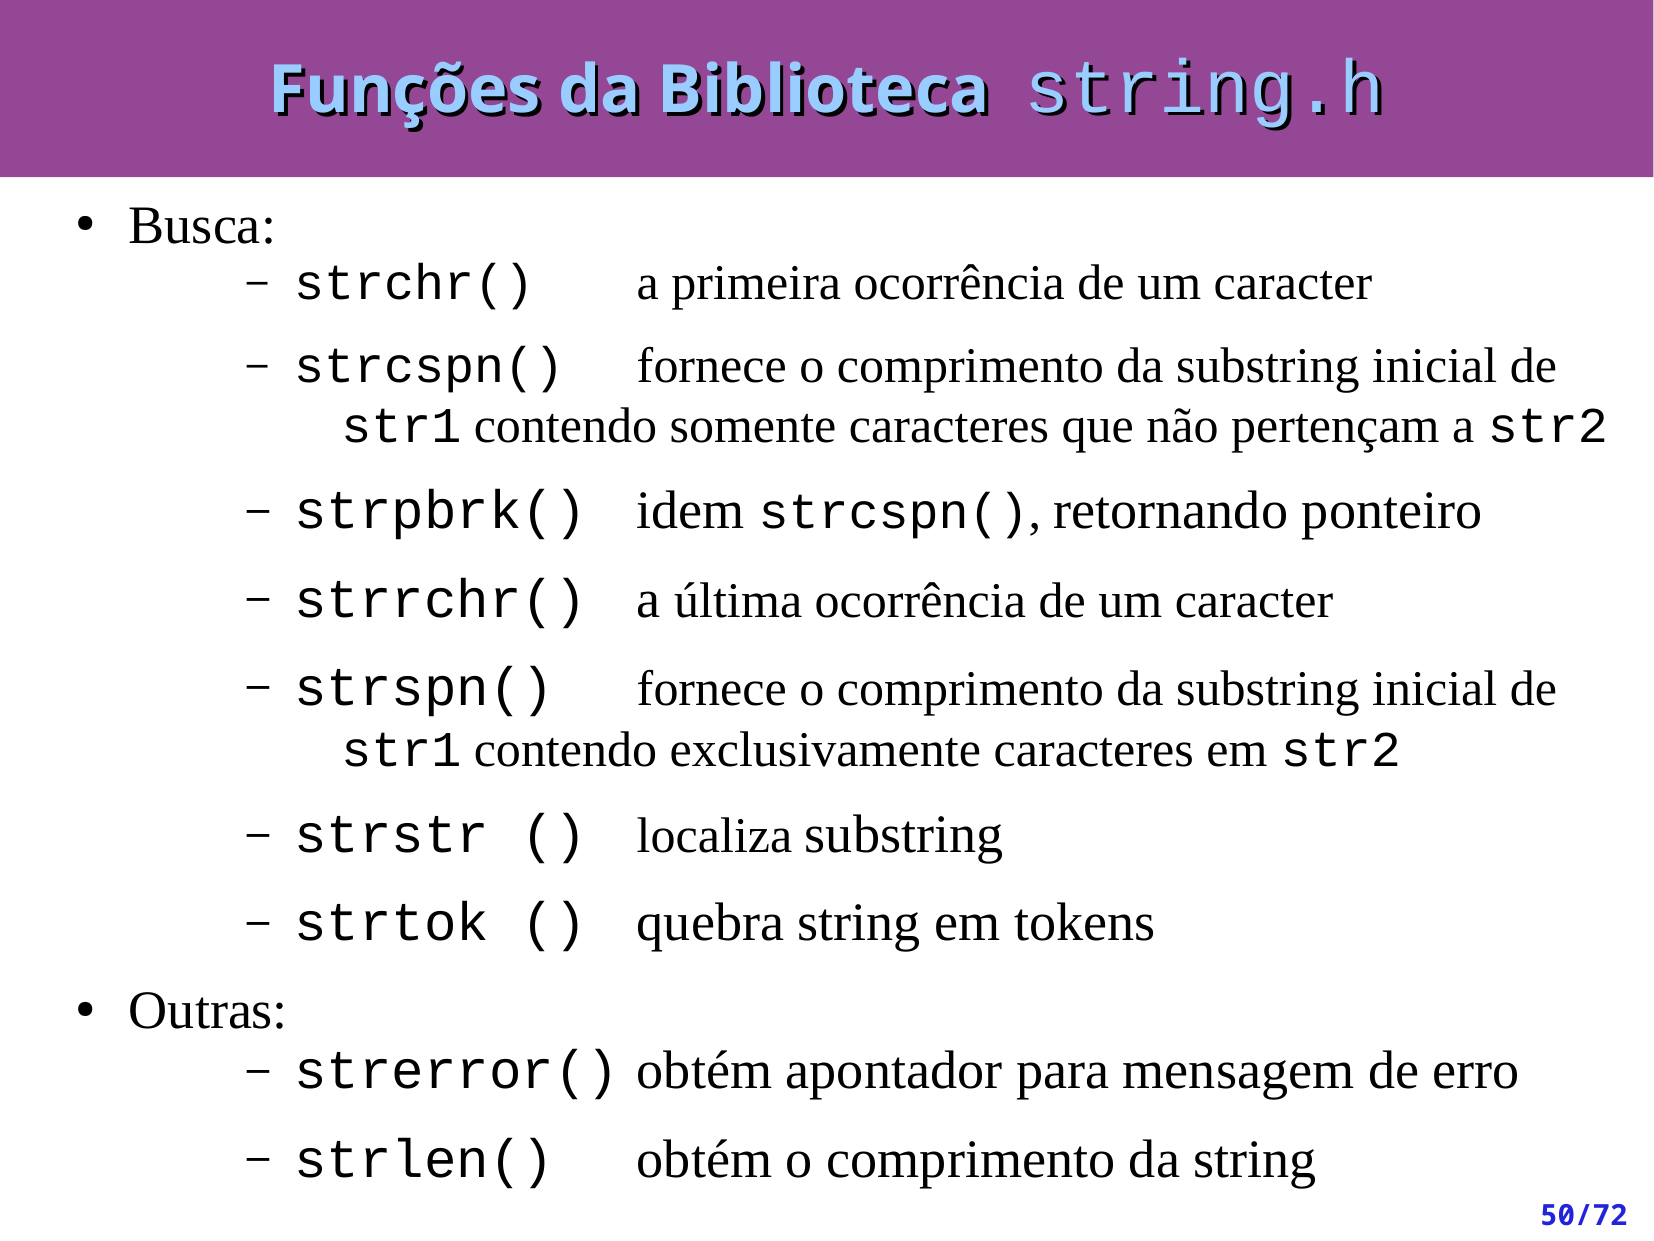

# Funções da Biblioteca string.h
Busca:
strchr() 	a primeira ocorrência de um caracter
strcspn() 	fornece o comprimento da substring inicial de str1 contendo somente caracteres que não pertençam a str2
strpbrk() 	idem strcspn(), retornando ponteiro
strrchr() 	a última ocorrência de um caracter
strspn() 	fornece o comprimento da substring inicial de str1 contendo exclusivamente caracteres em str2
strstr () 	localiza substring
strtok () 	quebra string em tokens
Outras:
strerror() 	obtém apontador para mensagem de erro
strlen() 	obtém o comprimento da string
50